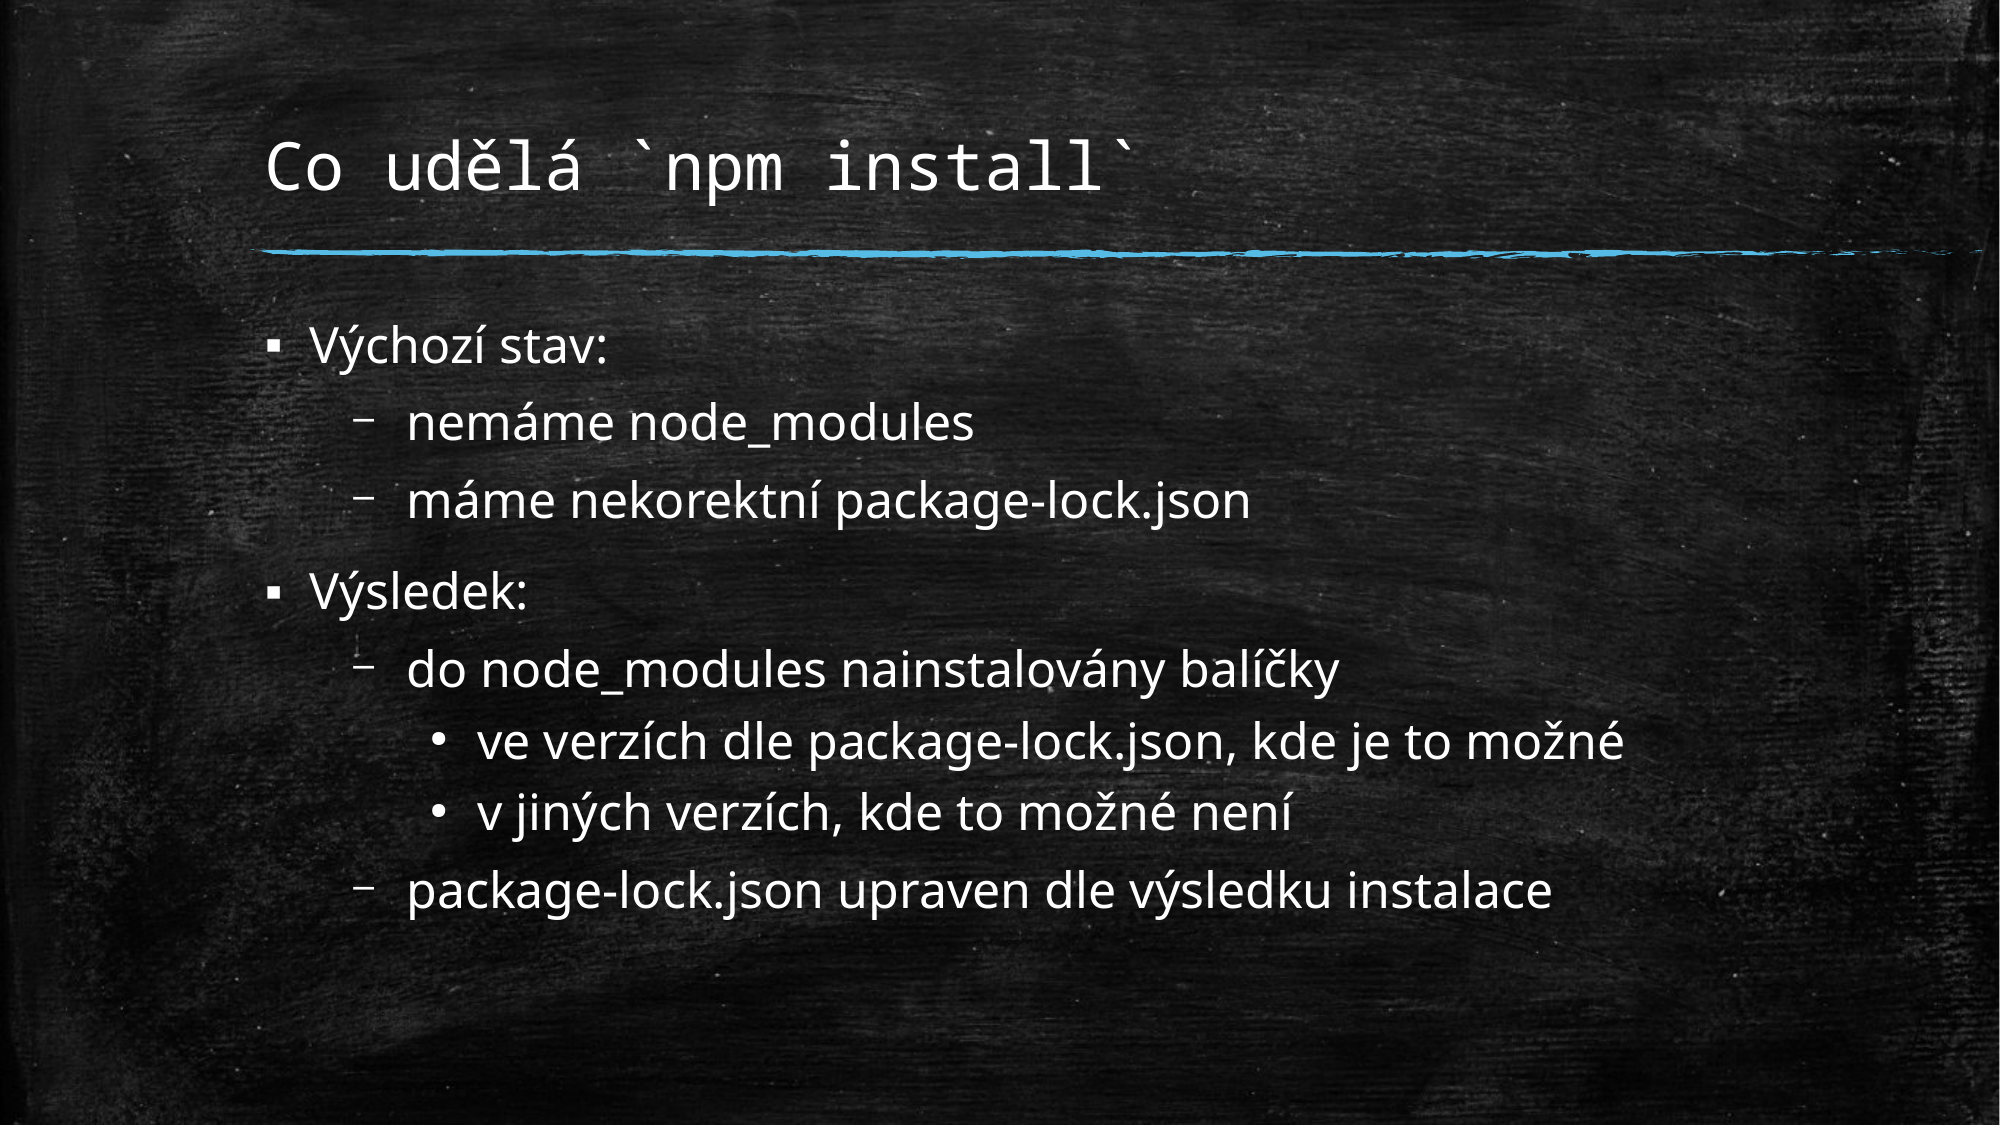

# Co udělá `npm install`
Výchozí stav:
nemáme node_modules
máme nekorektní package-lock.json
Výsledek:
do node_modules nainstalovány balíčky
ve verzích dle package-lock.json, kde je to možné
v jiných verzích, kde to možné není
package-lock.json upraven dle výsledku instalace